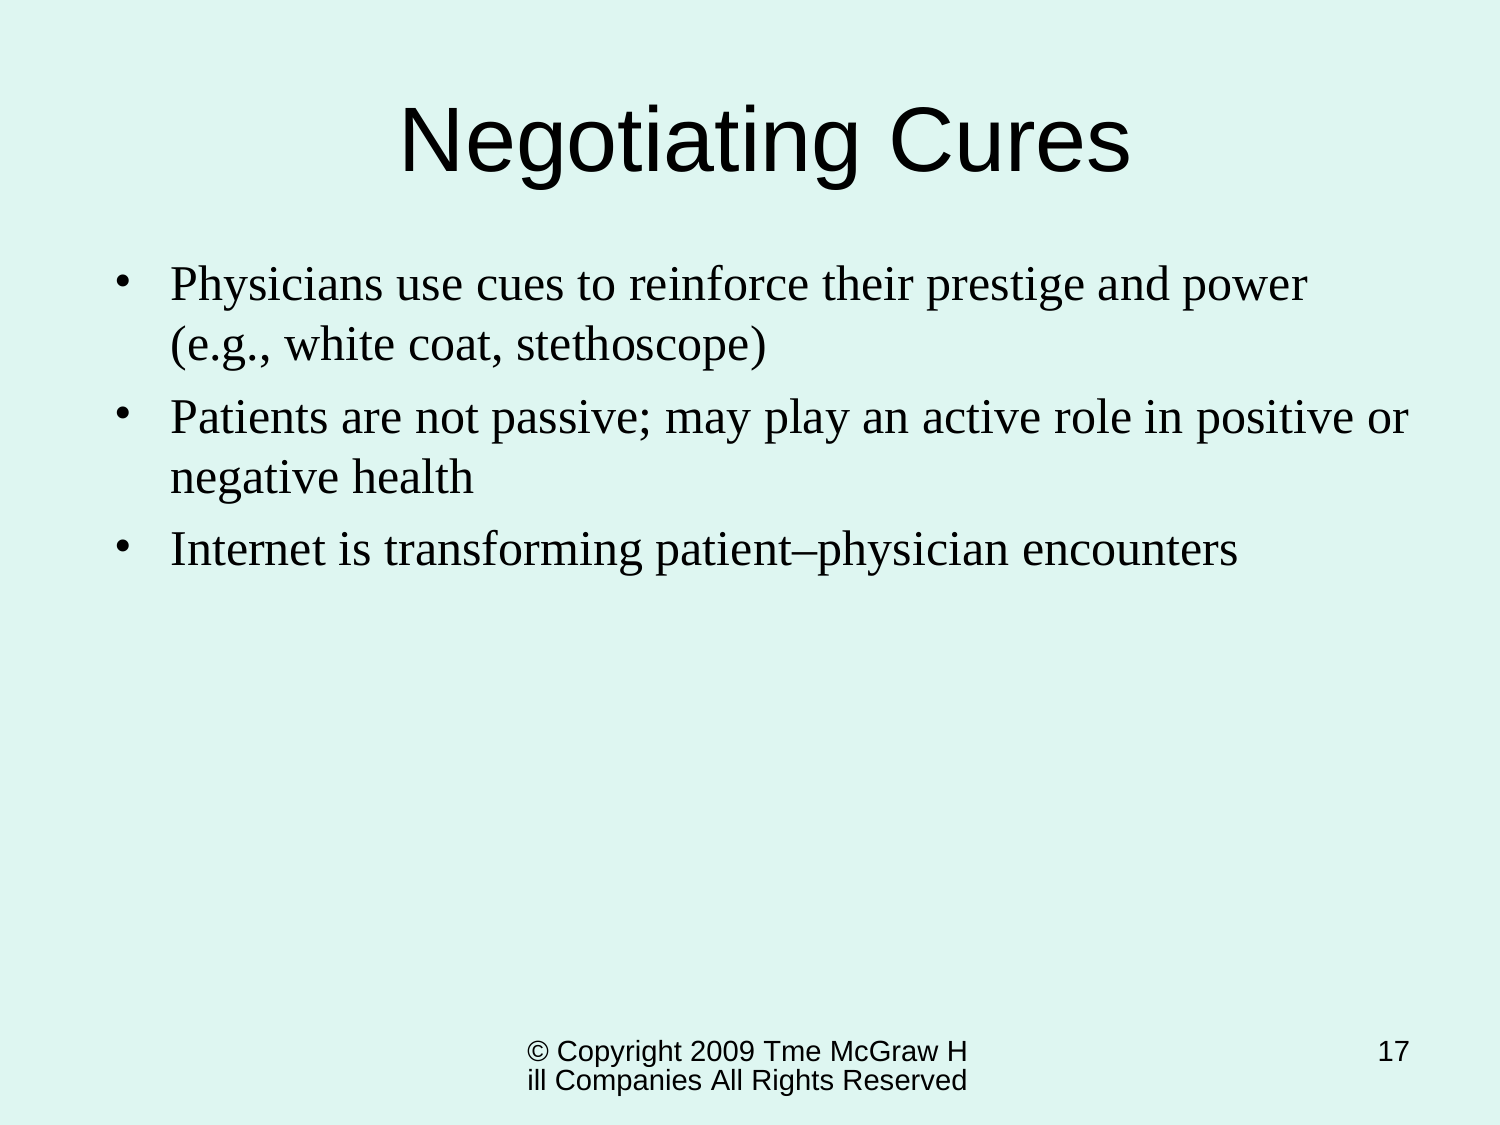

# Negotiating Cures
Physicians use cues to reinforce their prestige and power (e.g., white coat, stethoscope)
Patients are not passive; may play an active role in positive or negative health
Internet is transforming patient–physician encounters
© Copyright 2009 Tme McGraw Hill Companies All Rights Reserved
17